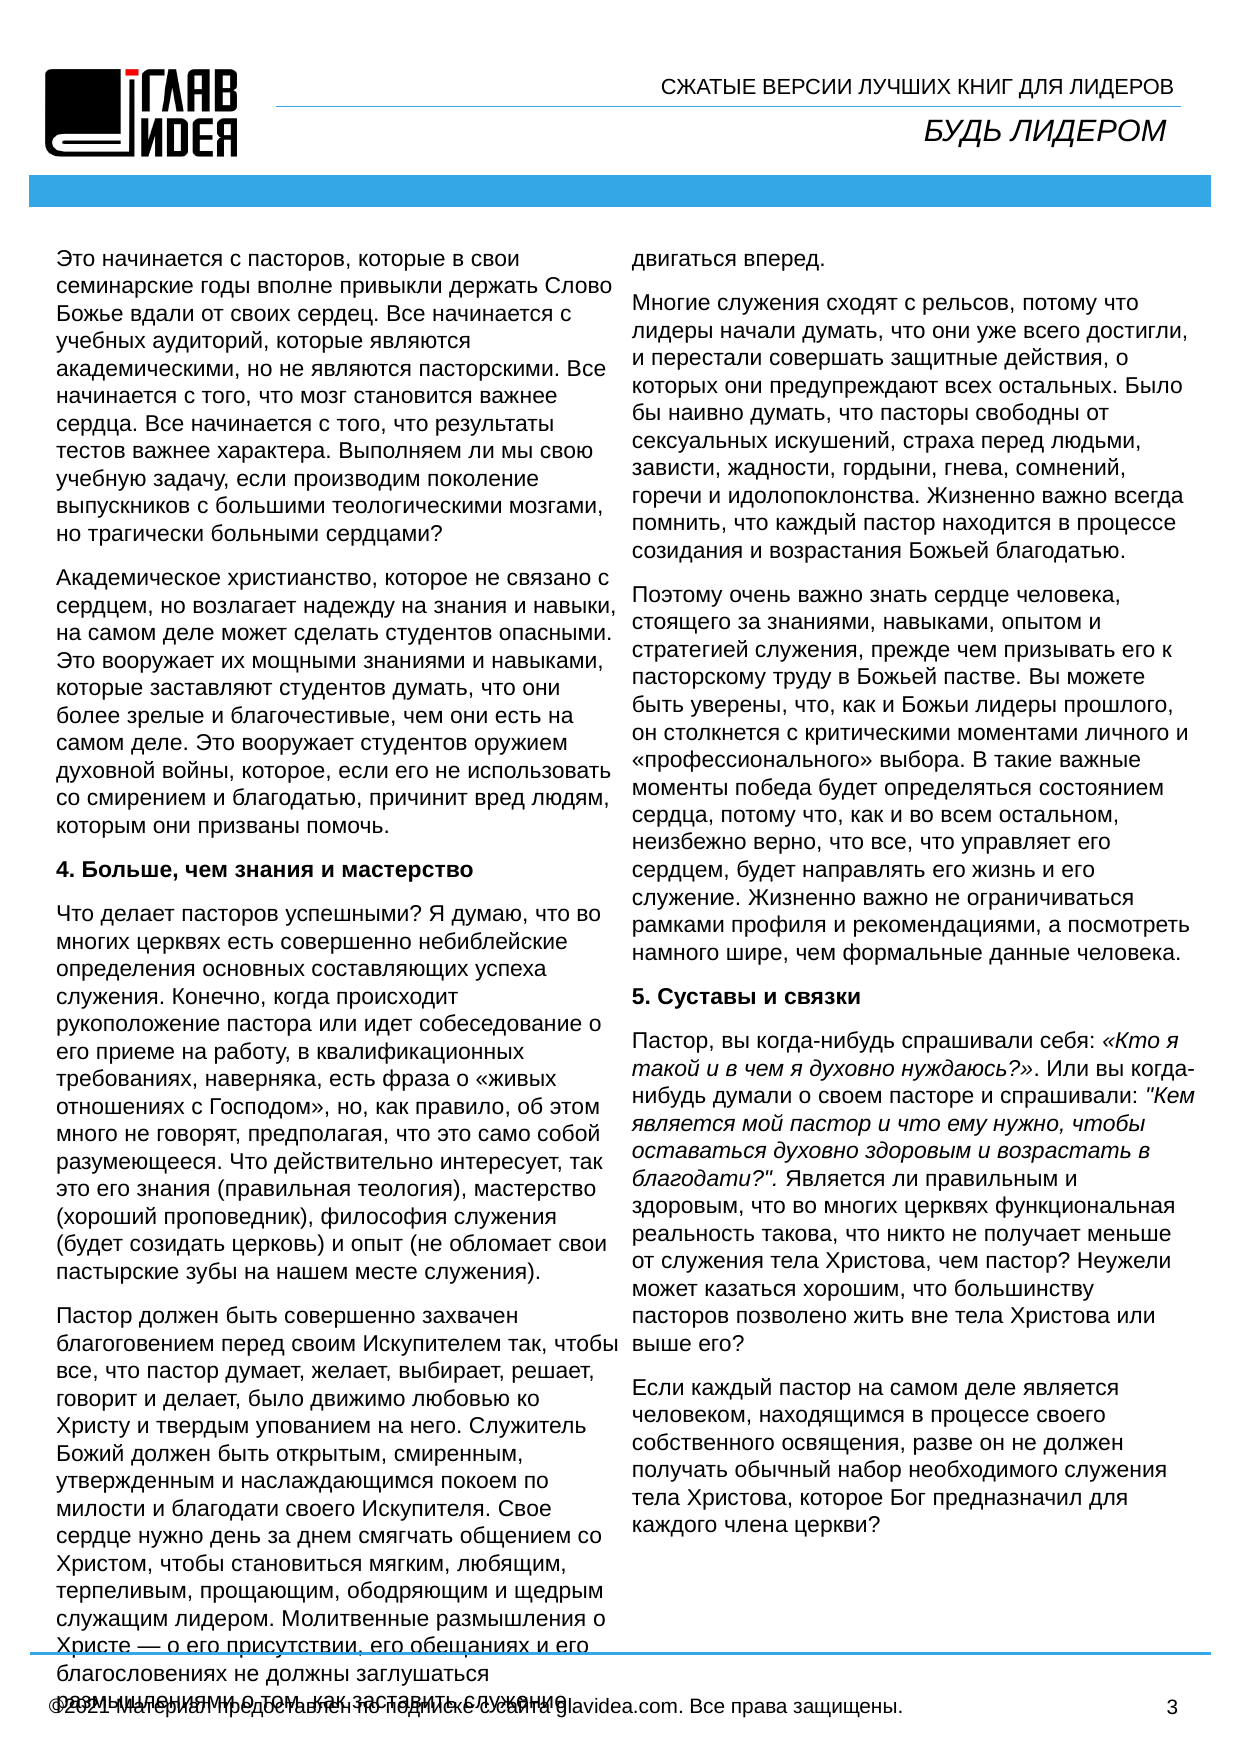

# СЖАТЫЕ ВЕРСИИ ЛУЧШИХ КНИГ ДЛЯ ЛИДЕРОВ
БУДЬ ЛИДЕРОМ
Это начинается с пасторов, которые в свои семинарские годы вполне привыкли держать Слово Божье вдали от своих сердец. Все начинается с учебных аудиторий, которые являются академическими, но не являются пасторскими. Все начинается с того, что мозг становится важнее сердца. Все начинается с того, что результаты тестов важнее характера. Выполняем ли мы свою учебную задачу, если производим поколение выпускников с большими теологическими мозгами, но трагически больными сердцами?
Академическое христианство, которое не связано с сердцем, но возлагает надежду на знания и навыки, на самом деле может сделать студентов опасными. Это вооружает их мощными знаниями и навыками, которые заставляют студентов думать, что они более зрелые и благочестивые, чем они есть на самом деле. Это вооружает студентов оружием духовной войны, которое, если его не использовать со смирением и благодатью, причинит вред людям, которым они призваны помочь.
4. Больше, чем знания и мастерство
Что делает пасторов успешными? Я думаю, что во многих церквях есть совершенно небиблейские определения основных составляющих успеха служения. Конечно, когда происходит рукоположение пастора или идет собеседование о его приеме на работу, в квалификационных требованиях, наверняка, есть фраза о «живых отношениях с Господом», но, как правило, об этом много не говорят, предполагая, что это само собой разумеющееся. Что действительно интересует, так это его знания (правильная теология), мастерство (хороший проповедник), философия служения (будет созидать церковь) и опыт (не обломает свои пастырские зубы на нашем месте служения).
Пастор должен быть совершенно захвачен благоговением перед своим Искупителем так, чтобы все, что пастор думает, желает, выбирает, решает, говорит и делает, было движимо любовью ко Христу и твердым упованием на него. Служитель Божий должен быть открытым, смиренным, утвержденным и наслаждающимся покоем по милости и благодати своего Искупителя. Свое сердце нужно день за днем смягчать общением со Христом, чтобы становиться мягким, любящим, терпеливым, прощающим, ободряющим и щедрым служащим лидером. Молитвенные размышления о Христе — о его присутствии, его обещаниях и его благословениях не должны заглушаться размышлениями о том, как заставить служение двигаться вперед.
Многие служения сходят с рельсов, потому что лидеры начали думать, что они уже всего достигли, и перестали совершать защитные действия, о которых они предупреждают всех остальных. Было бы наивно думать, что пасторы свободны от сексуальных искушений, страха перед людьми, зависти, жадности, гордыни, гнева, сомнений, горечи и идолопоклонства. Жизненно важно всегда помнить, что каждый пастор находится в процессе созидания и возрастания Божьей благодатью.
Поэтому очень важно знать сердце человека, стоящего за знаниями, навыками, опытом и стратегией служения, прежде чем призывать его к пасторскому труду в Божьей пастве. Вы можете быть уверены, что, как и Божьи лидеры прошлого, он столкнется с критическими моментами личного и «профессионального» выбора. В такие важные моменты победа будет определяться состоянием сердца, потому что, как и во всем остальном, неизбежно верно, что все, что управляет его сердцем, будет направлять его жизнь и его служение. Жизненно важно не ограничиваться рамками профиля и рекомендациями, а посмотреть намного шире, чем формальные данные человека.
5. Суставы и связки
Пастор, вы когда-нибудь спрашивали себя: «Кто я такой и в чем я духовно нуждаюсь?». Или вы когда-нибудь думали о своем пасторе и спрашивали: "Кем является мой пастор и что ему нужно, чтобы оставаться духовно здоровым и возрастать в благодати?". Является ли правильным и здоровым, что во многих церквях функциональная реальность такова, что никто не получает меньше от служения тела Христова, чем пастор? Неужели может казаться хорошим, что большинству пасторов позволено жить вне тела Христова или выше его?
Если каждый пастор на самом деле является человеком, находящимся в процессе своего собственного освящения, разве он не должен получать обычный набор необходимого служения тела Христова, которое Бог предназначил для каждого члена церкви?
©2021 Материал предоставлен по подписке с сайта glavidea.com. Все права защищены.
3